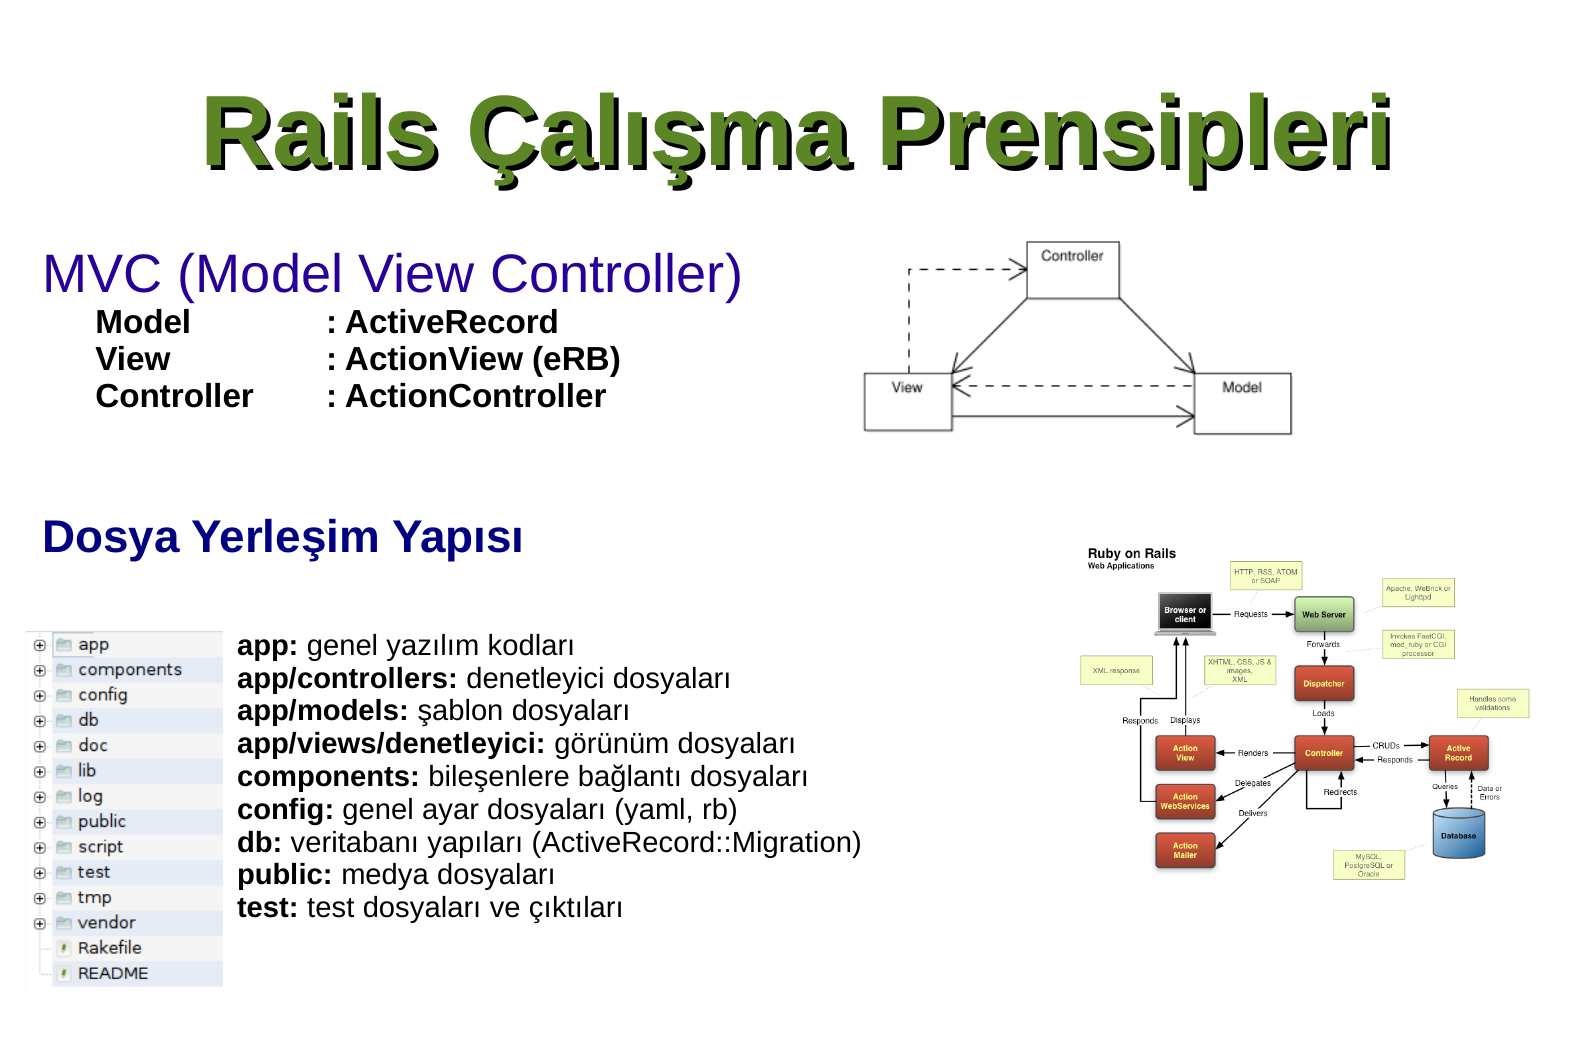

# Rails Çalışma Prensipleri
MVC (Model View Controller)
Model 	 	 : ActiveRecord
View		 : ActionView (eRB)
Controller	 : ActionController
Dosya Yerleşim Yapısı
app: genel yazılım kodları
app/controllers: denetleyici dosyaları
app/models: şablon dosyaları
app/views/denetleyici: görünüm dosyaları
components: bileşenlere bağlantı dosyaları
config: genel ayar dosyaları (yaml, rb)
db: veritabanı yapıları (ActiveRecord::Migration)
public: medya dosyaları
test: test dosyaları ve çıktıları